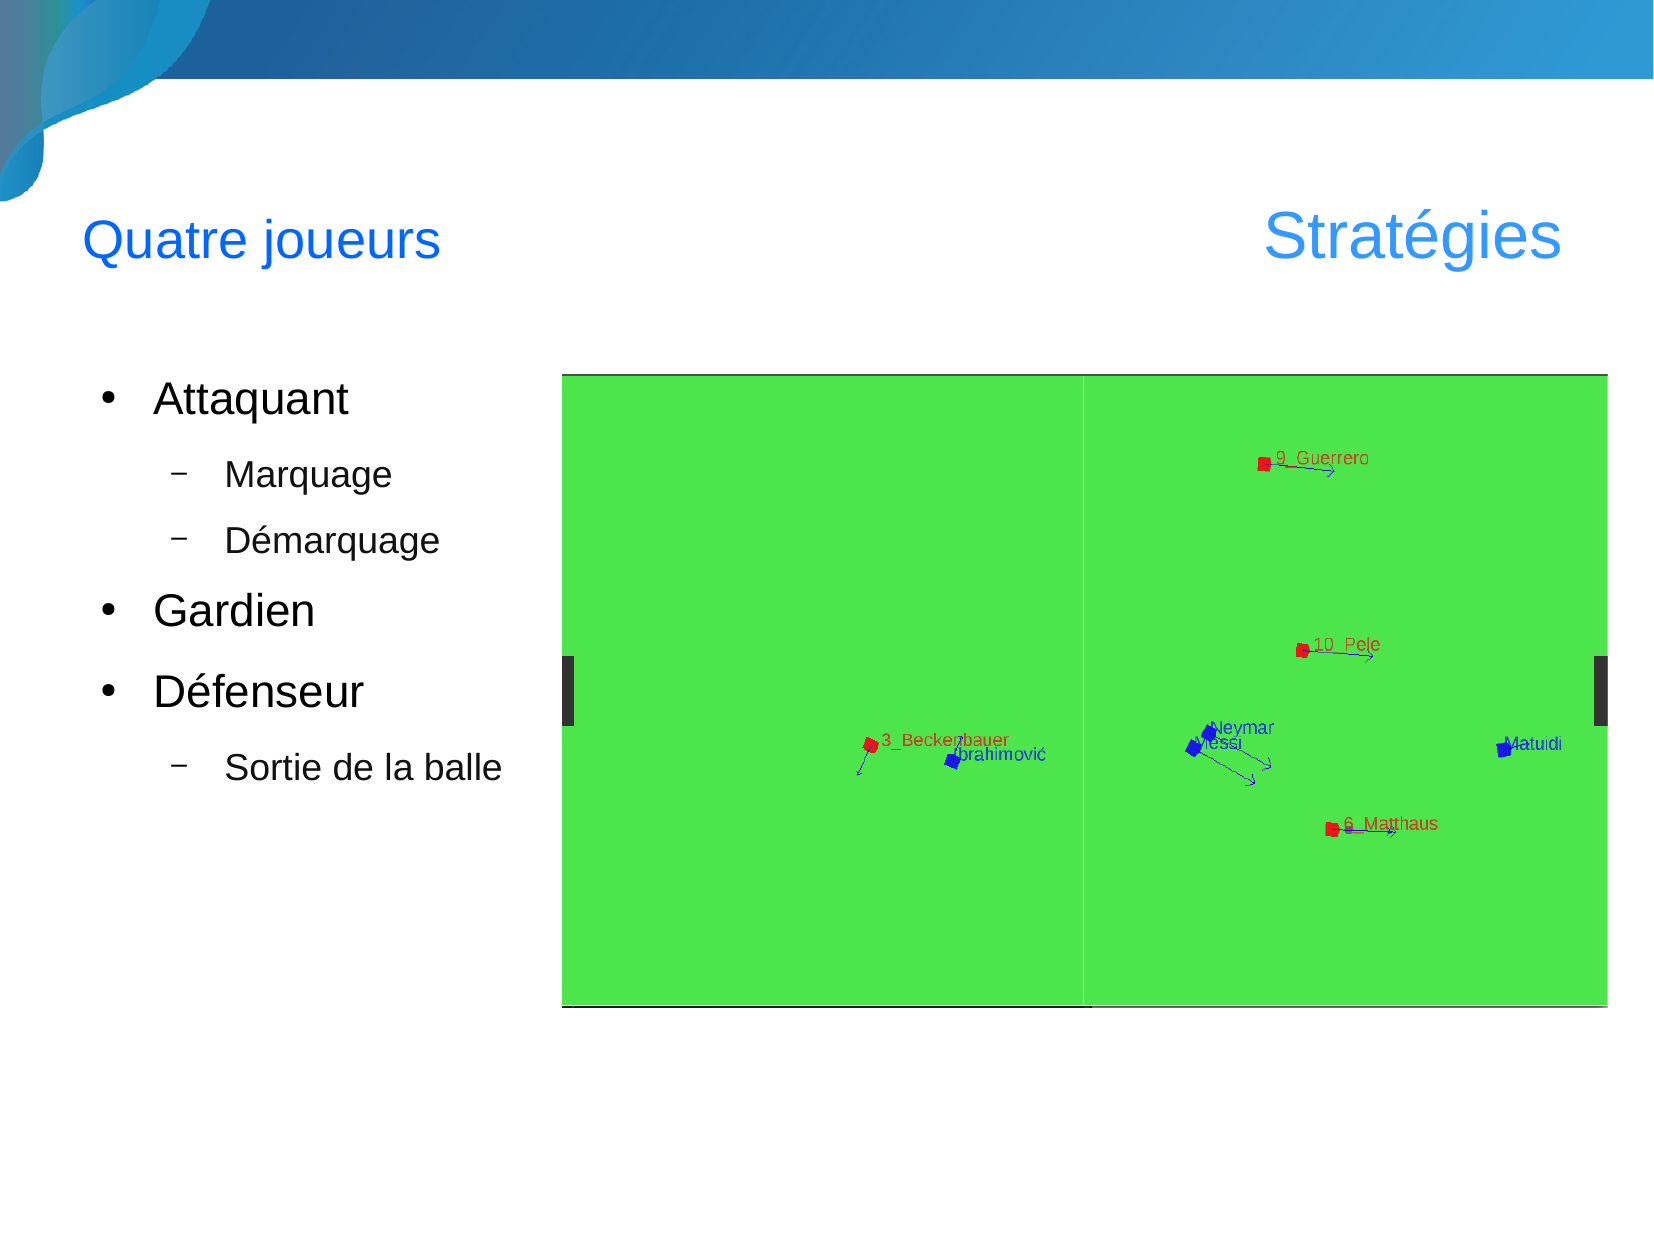

# Quatre joueurs Stratégies
Attaquant
Marquage
Démarquage
Gardien
Défenseur
Sortie de la balle